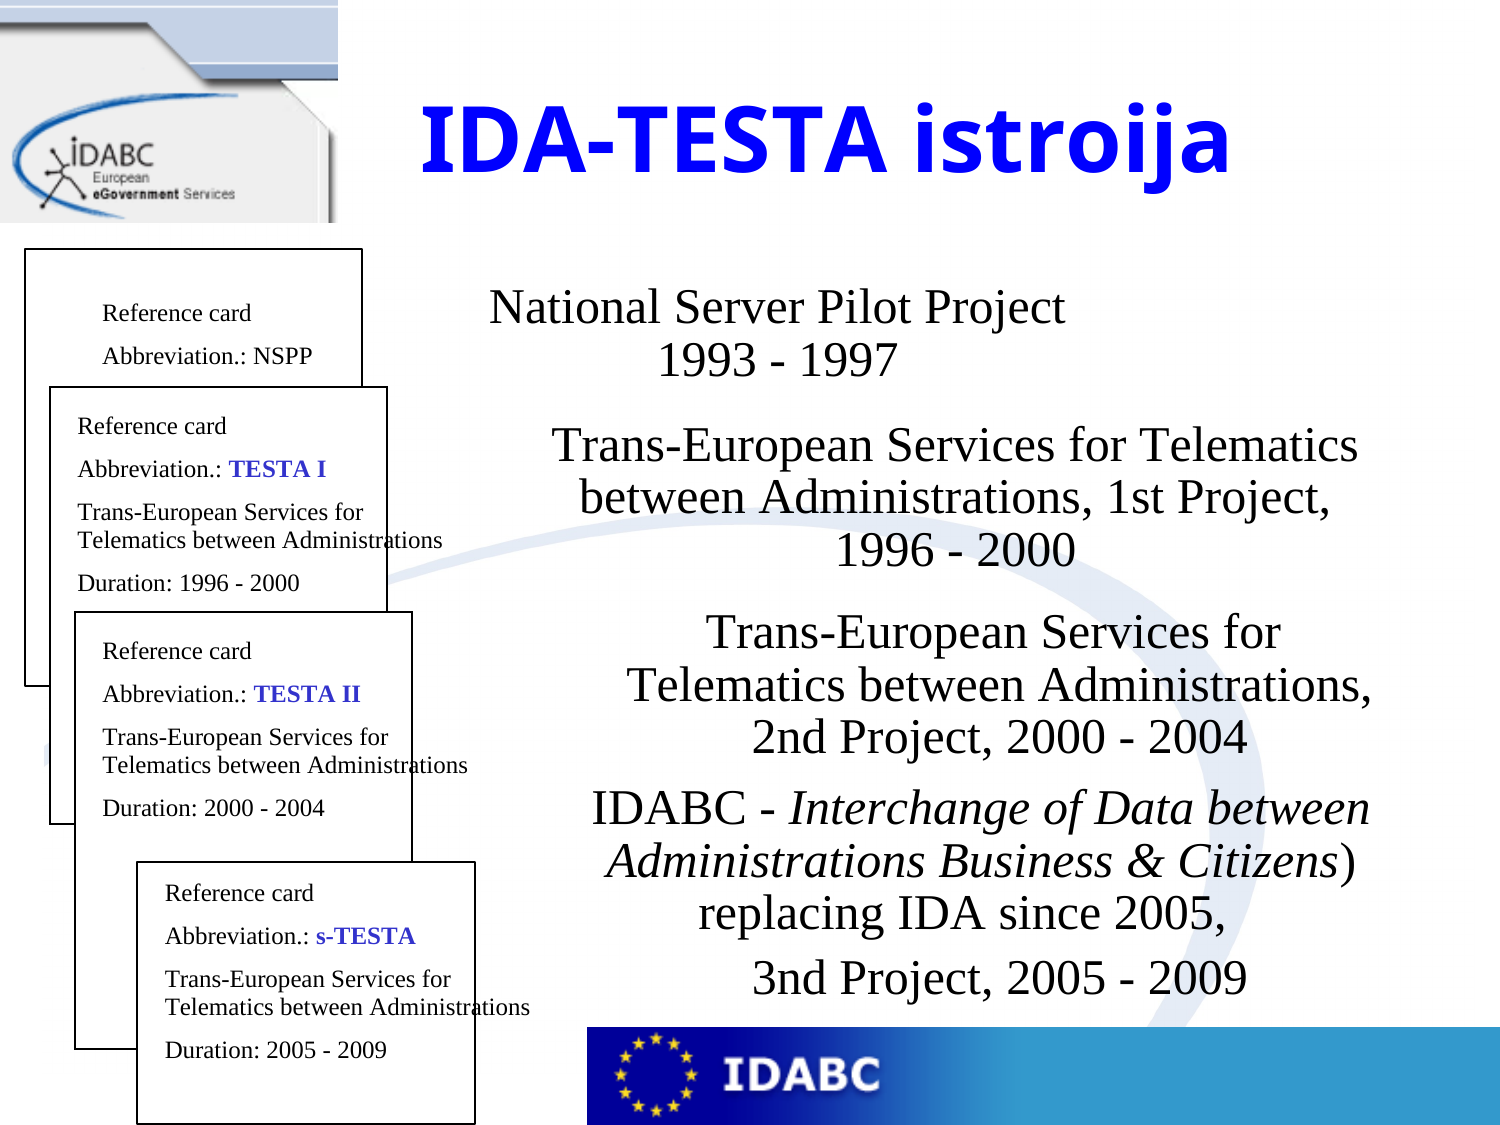

# IDA-TESTA istroija
Reference card
Abbreviation.: NSPP
National Server Pilot Project
1993 - 1997
Reference card
Abbreviation.: TESTA I
Trans-European Services for
Telematics between Administrations
Duration: 1996 - 2000
Trans-European Services for Telematics
between Administrations, 1st Project,
1996 - 2000
Trans-European Services for
Telematics between Administrations,
2nd Project, 2000 - 2004
Reference card
Abbreviation.: TESTA II
Trans-European Services for
Telematics between Administrations
Duration: 2000 - 2004
IDABC - Interchange of Data between Administrations Business & Citizens) replacing IDA since 2005,
 3nd Project, 2005 - 2009
Reference card
Abbreviation.: s-TESTA
Trans-European Services for
Telematics between Administrations
Duration: 2005 - 2009